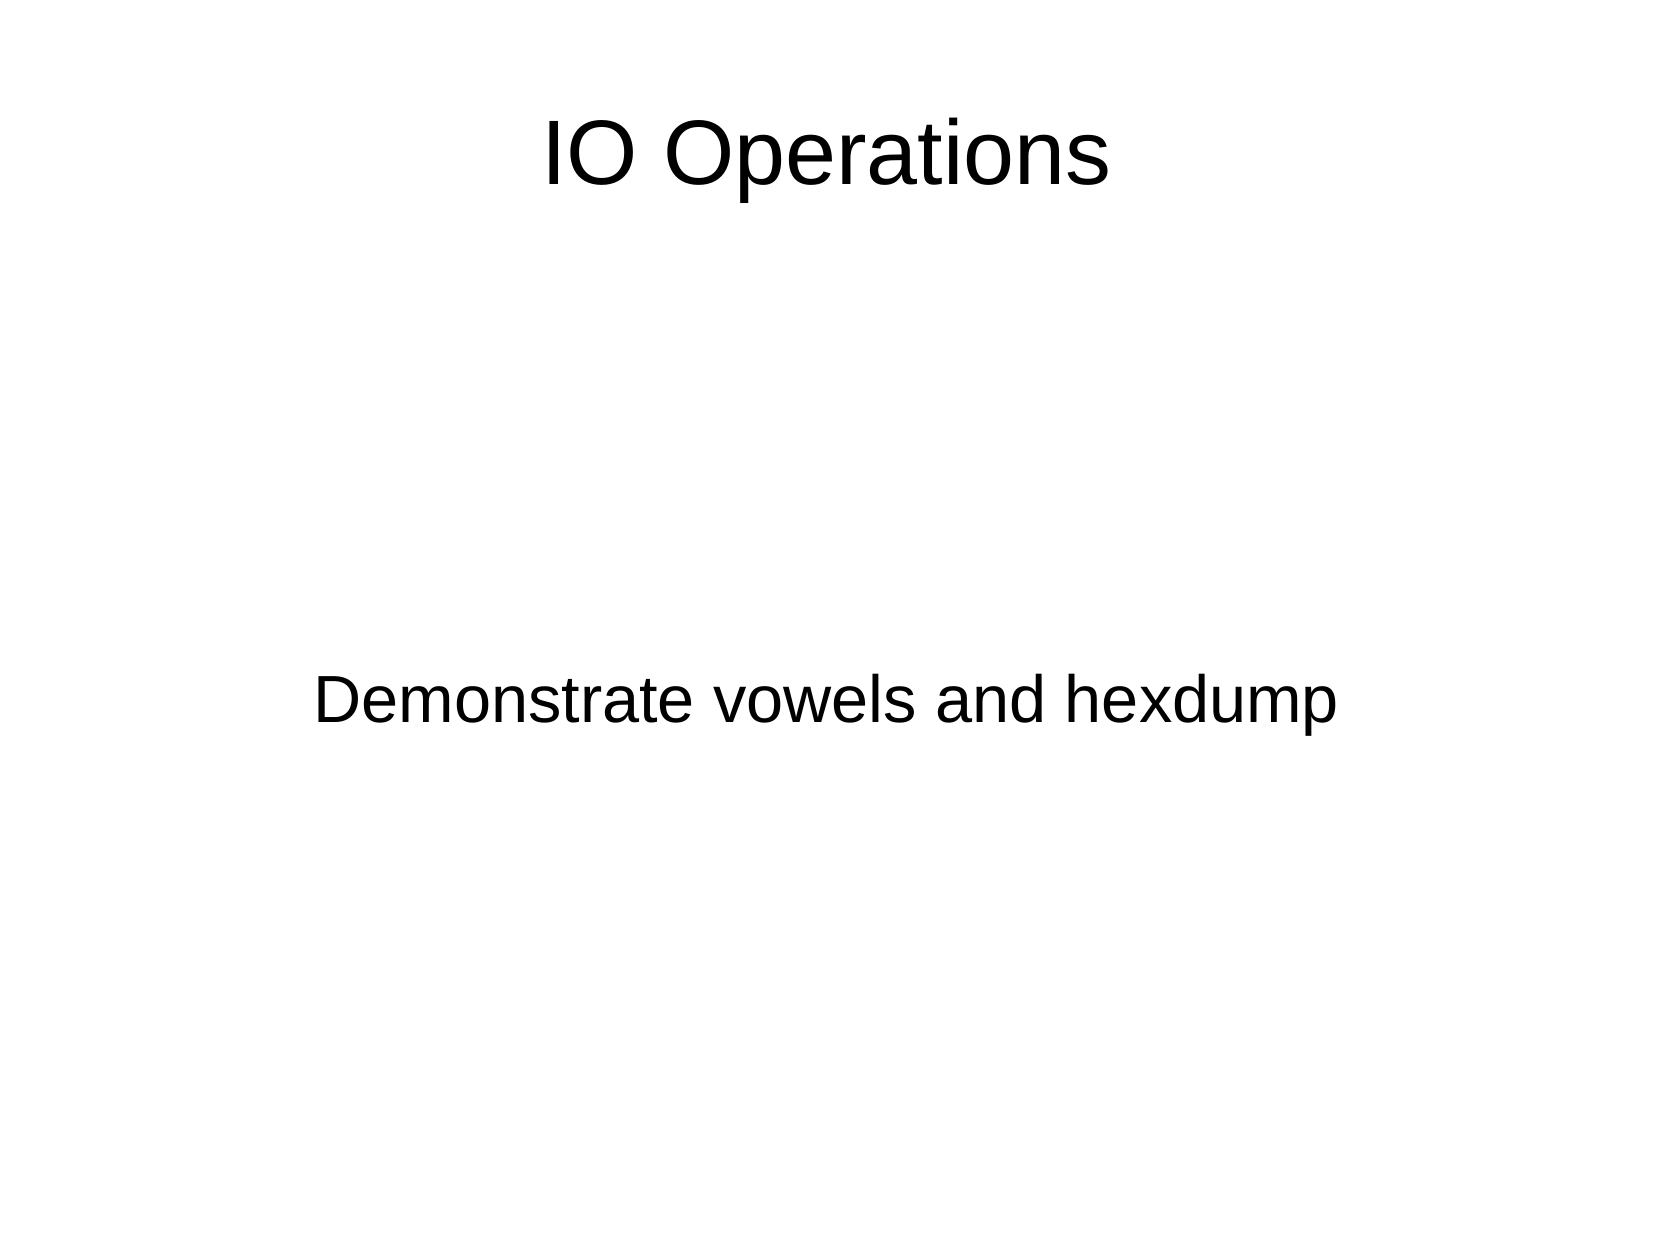

# IO Operations
Demonstrate vowels and hexdump